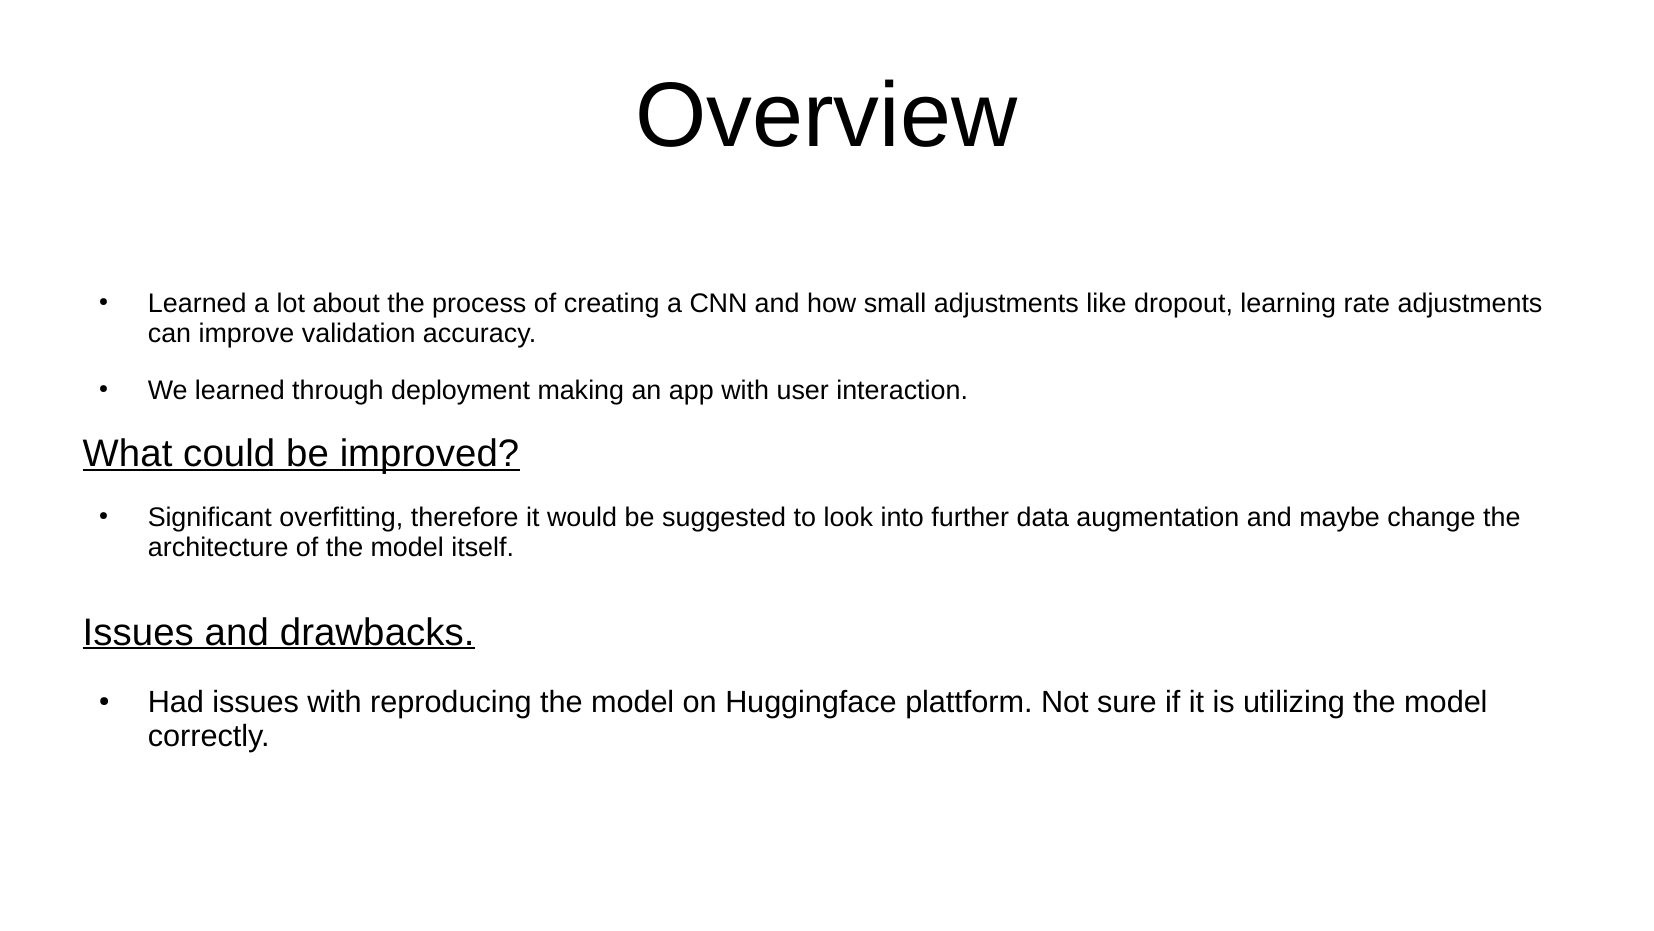

# Overview
What did we learn?
Learned a lot about the process of creating a CNN and how small adjustments like dropout, learning rate adjustments can improve validation accuracy.
We learned through deployment making an app with user interaction.
What could be improved?
Significant overfitting, therefore it would be suggested to look into further data augmentation and maybe change the architecture of the model itself.
Issues and drawbacks.
Had issues with reproducing the model on Huggingface plattform. Not sure if it is utilizing the model correctly.